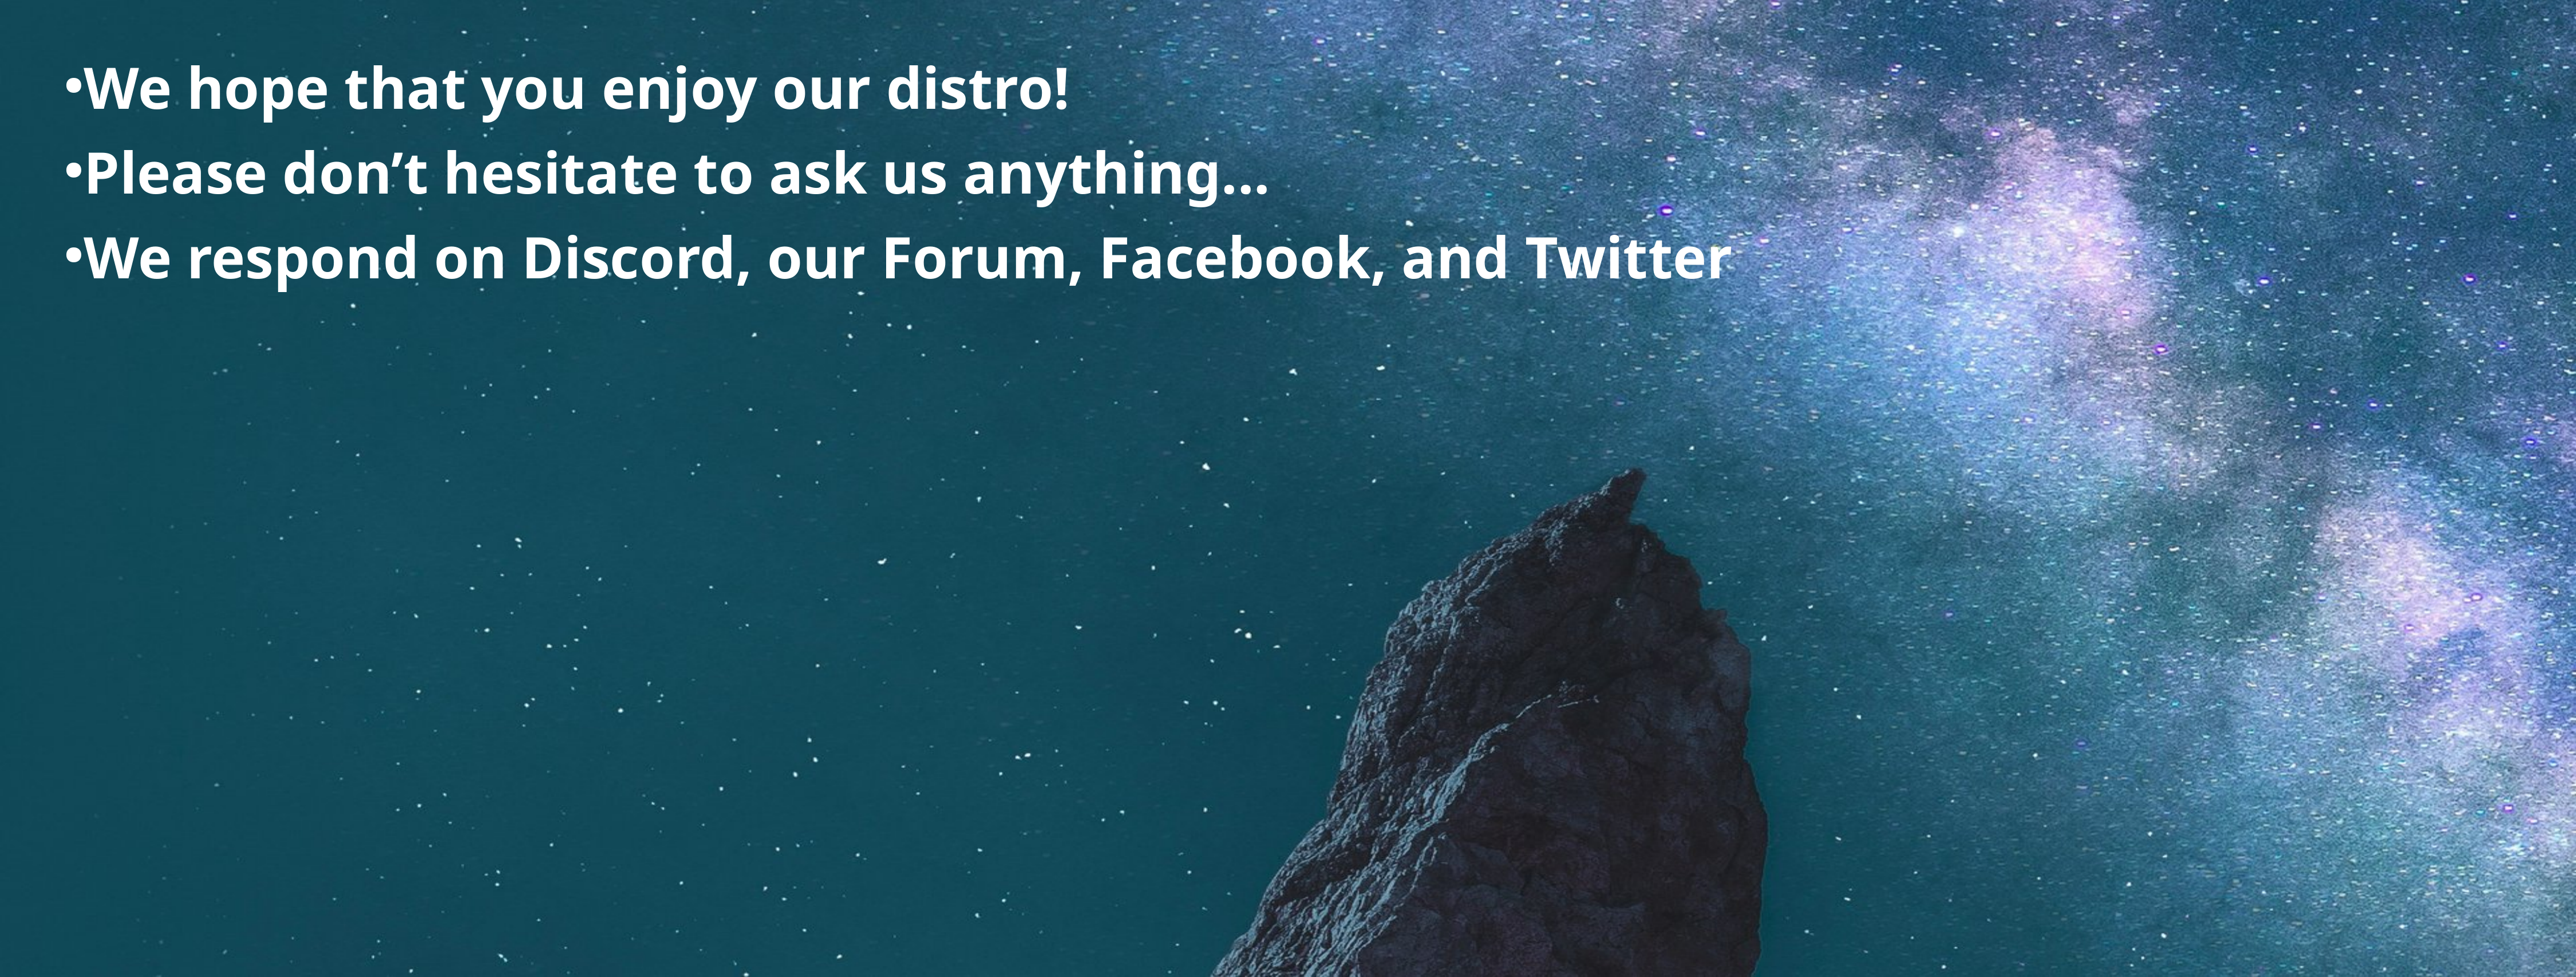

We hope that you enjoy our distro!
Please don’t hesitate to ask us anything...
We respond on Discord, our Forum, Facebook, and Twitter